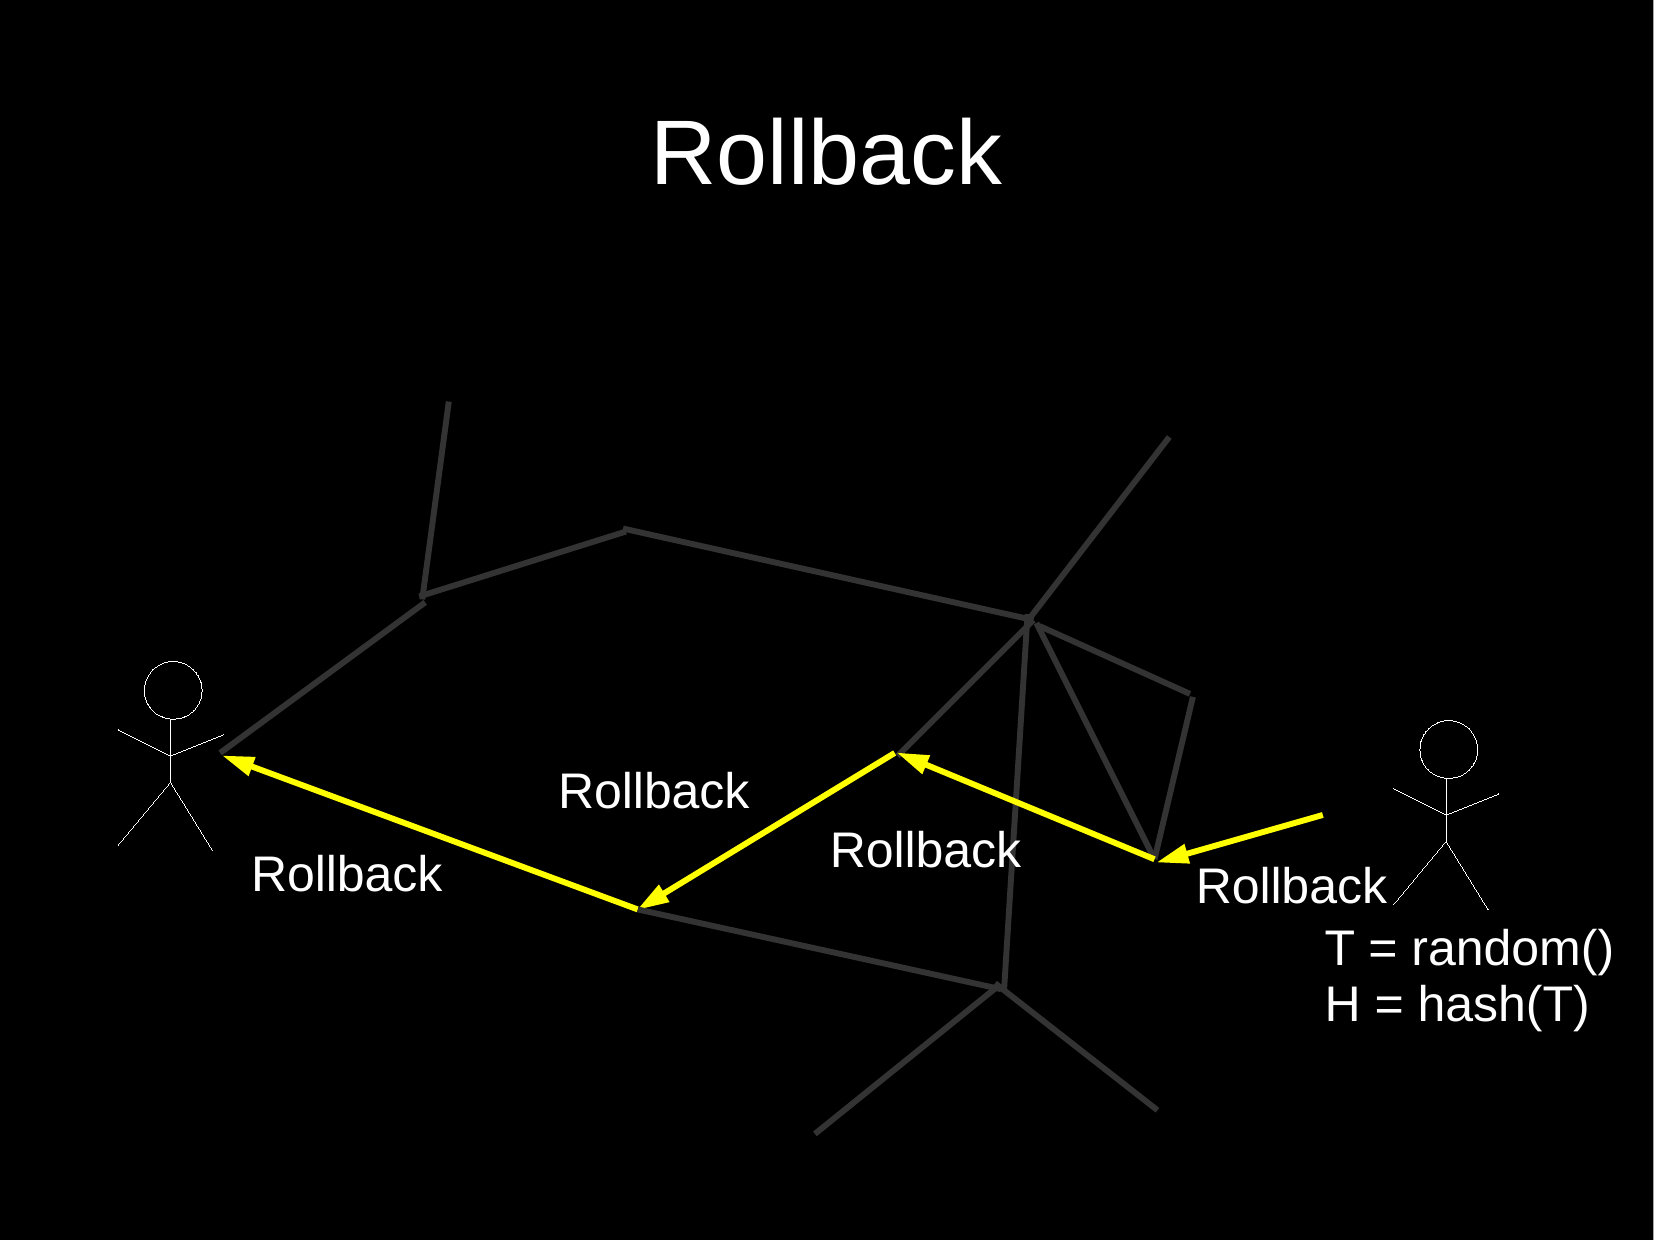

# Rollback
Rollback
Rollback
Rollback
Rollback
T = random()
H = hash(T)